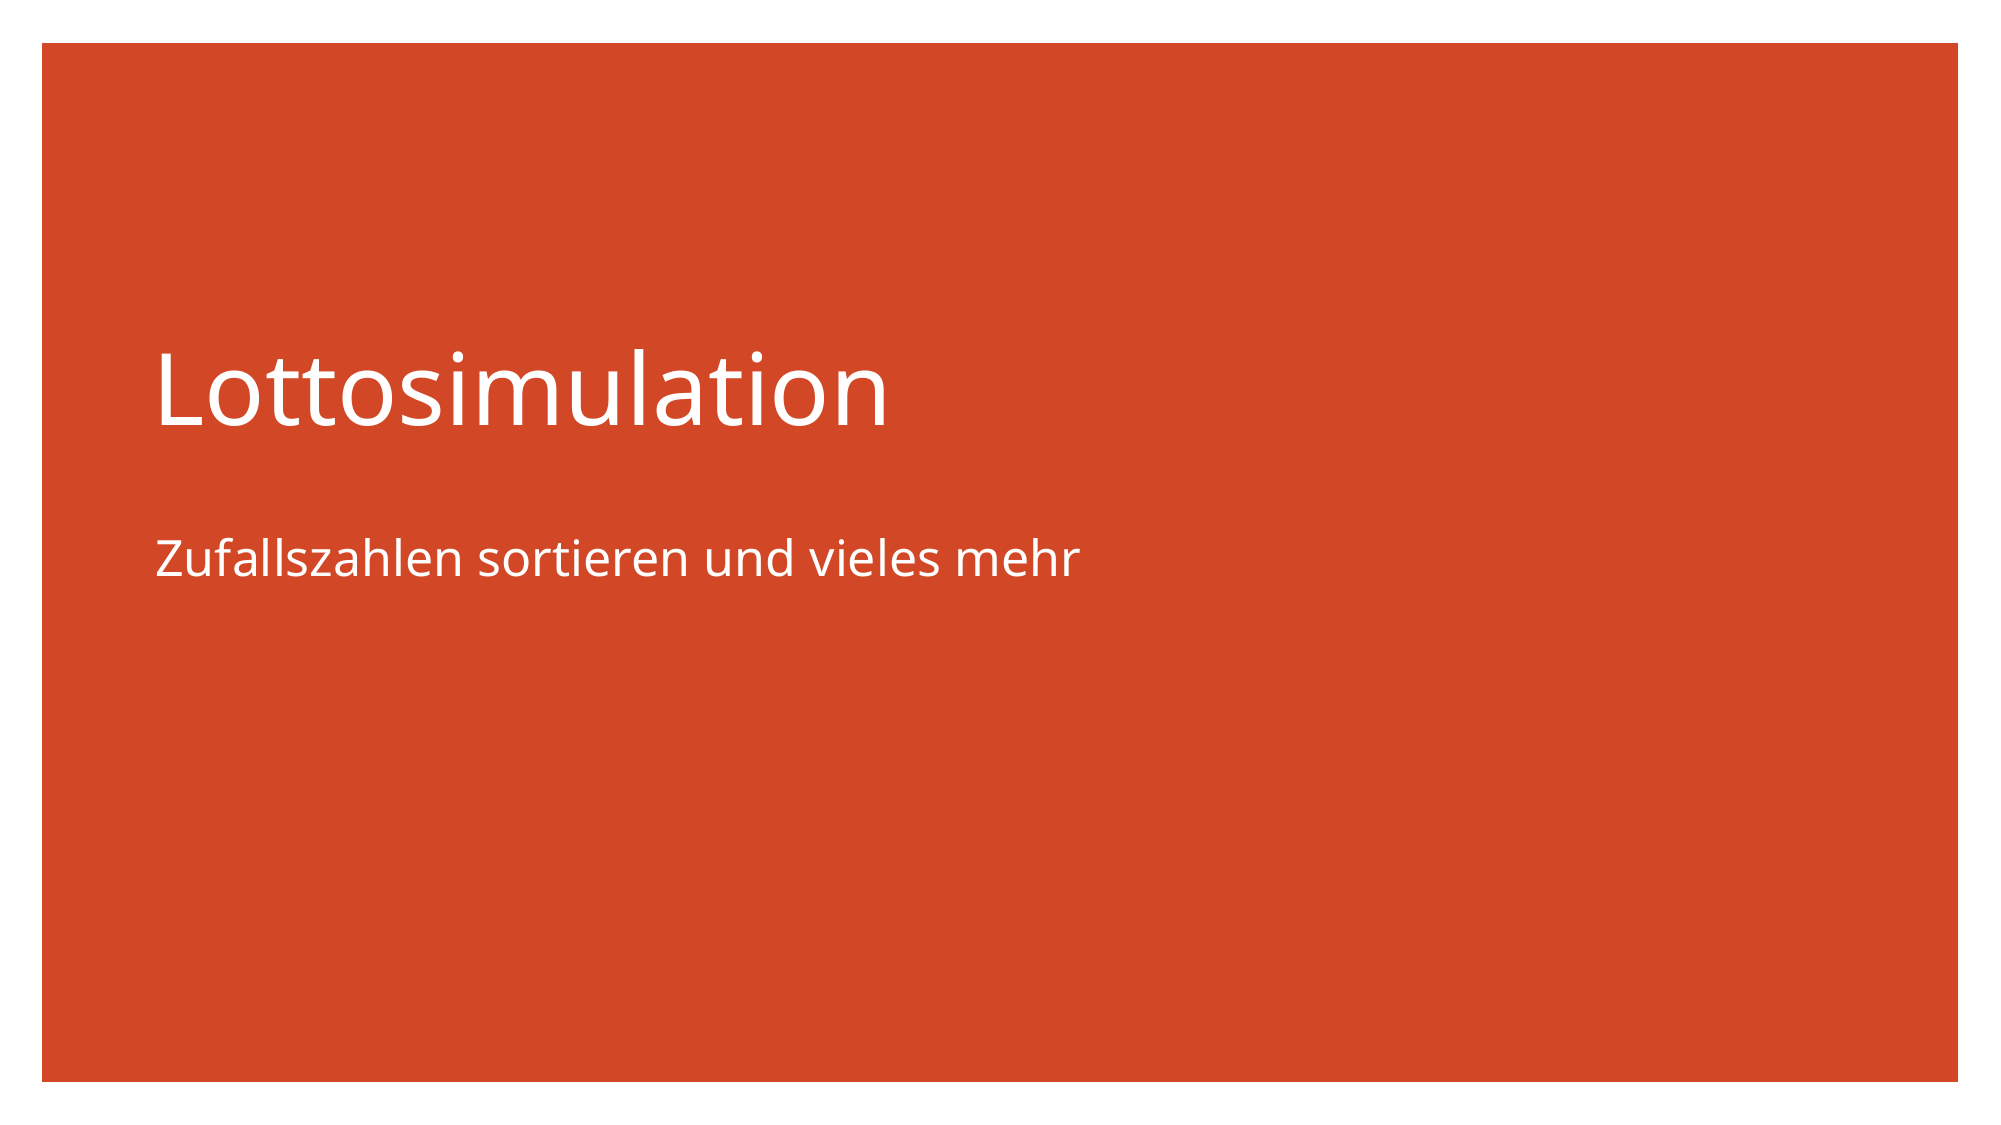

# Lottosimulation
Zufallszahlen sortieren und vieles mehr